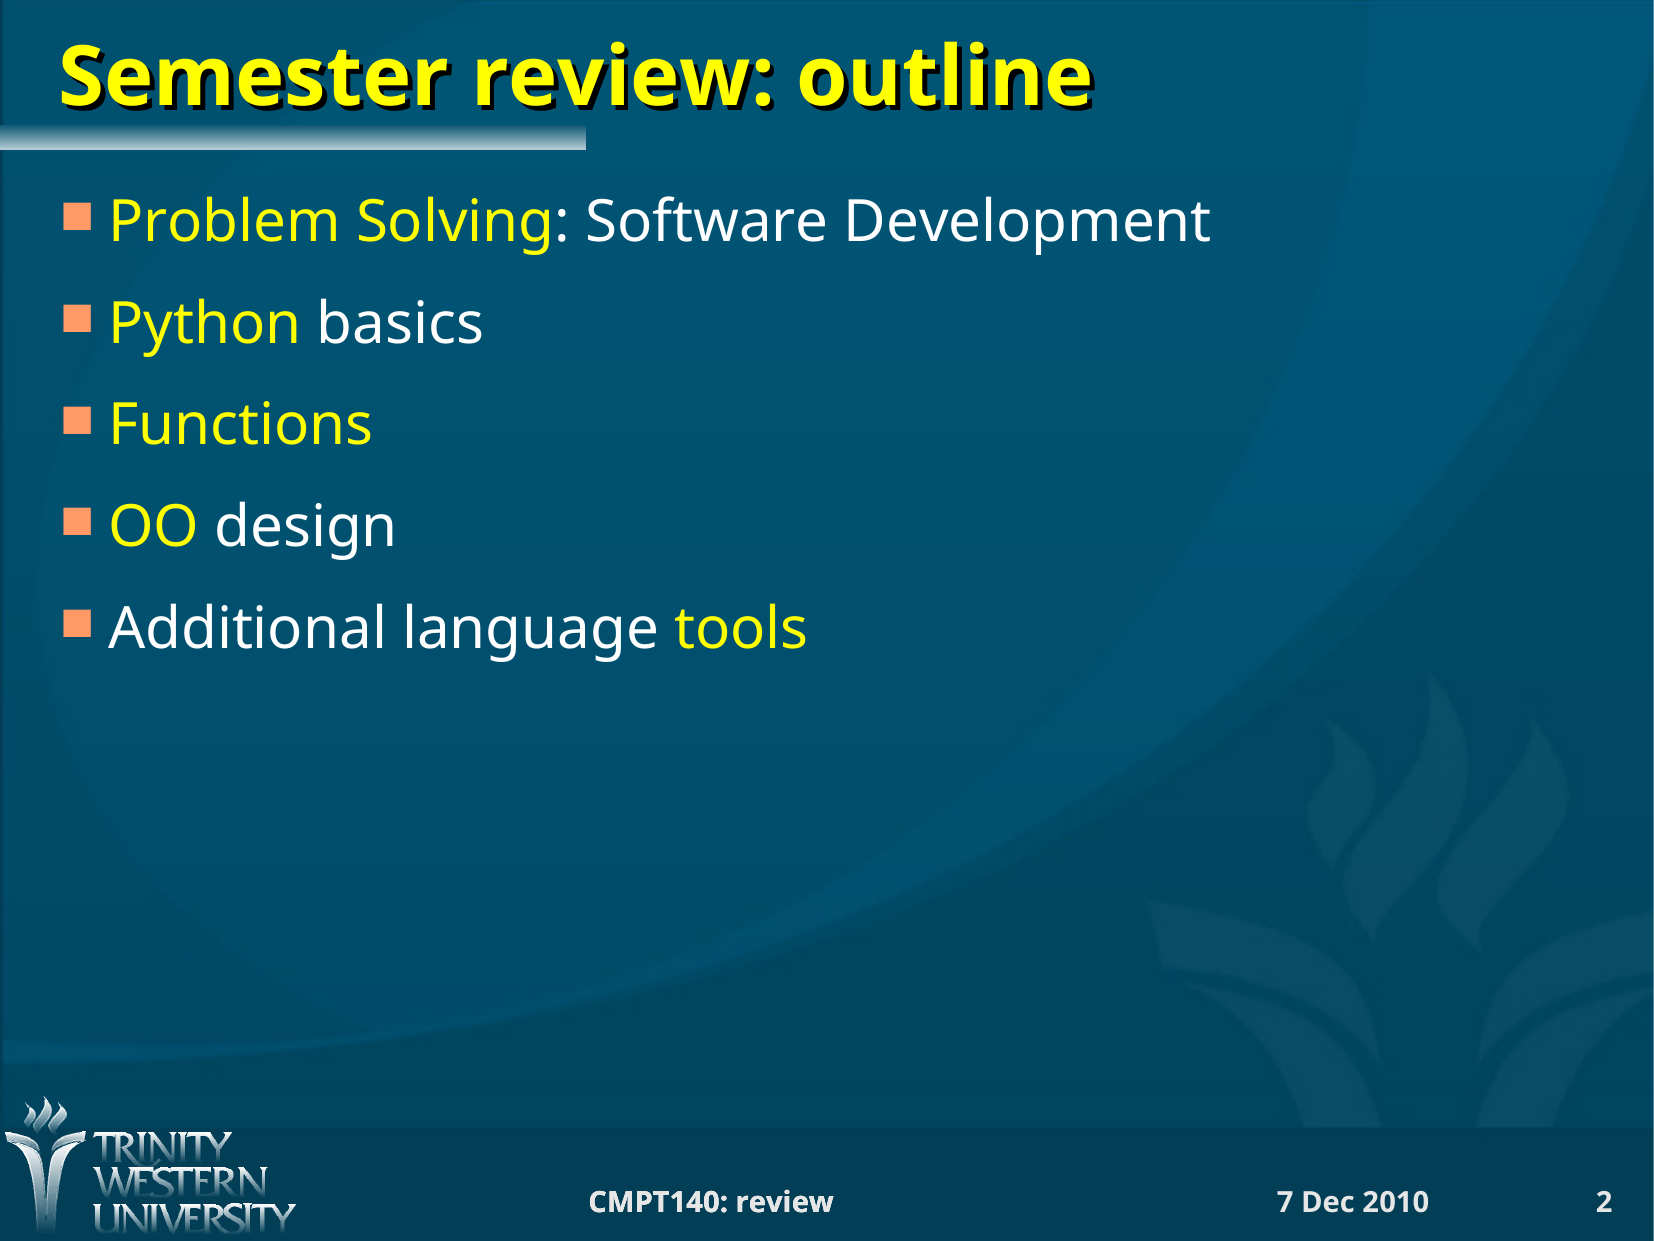

# Semester review: outline
Problem Solving: Software Development
Python basics
Functions
OO design
Additional language tools
CMPT140: review
7 Dec 2010
2